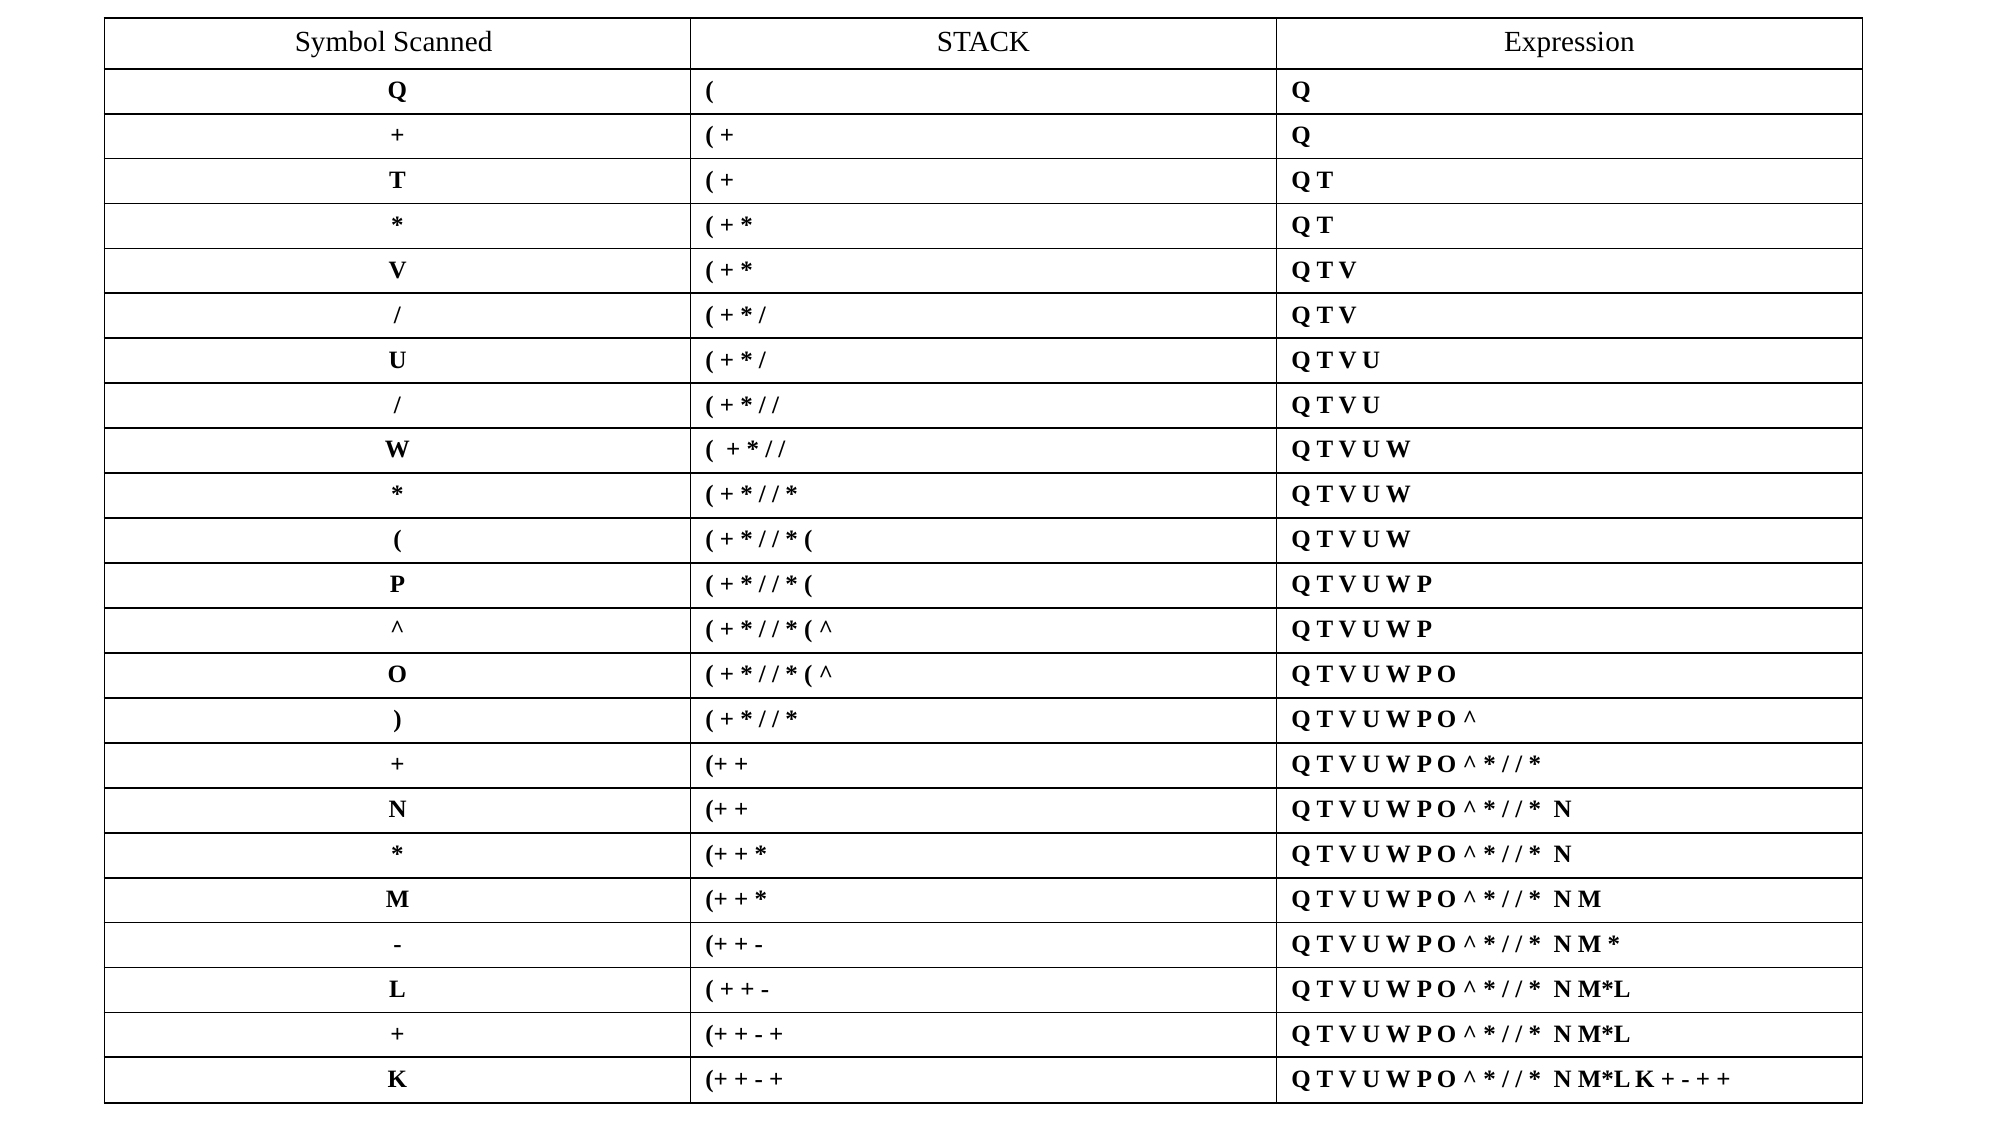

| Symbol Scanned | STACK | Expression |
| --- | --- | --- |
| Q | ( | Q |
| + | ( + | Q |
| T | ( + | Q T |
| \* | ( + \* | Q T |
| V | ( + \* | Q T V |
| / | ( + \* / | Q T V |
| U | ( + \* / | Q T V U |
| / | ( + \* / / | Q T V U |
| W | ( + \* / / | Q T V U W |
| \* | ( + \* / / \* | Q T V U W |
| ( | ( + \* / / \* ( | Q T V U W |
| P | ( + \* / / \* ( | Q T V U W P |
| ^ | ( + \* / / \* ( ^ | Q T V U W P |
| O | ( + \* / / \* ( ^ | Q T V U W P O |
| ) | ( + \* / / \* | Q T V U W P O ^ |
| + | (+ + | Q T V U W P O ^ \* / / \* |
| N | (+ + | Q T V U W P O ^ \* / / \* N |
| \* | (+ + \* | Q T V U W P O ^ \* / / \* N |
| M | (+ + \* | Q T V U W P O ^ \* / / \* N M |
| - | (+ + - | Q T V U W P O ^ \* / / \* N M \* |
| L | ( + + - | Q T V U W P O ^ \* / / \* N M\*L |
| + | (+ + - + | Q T V U W P O ^ \* / / \* N M\*L |
| K | (+ + - + | Q T V U W P O ^ \* / / \* N M\*L K + - + + |